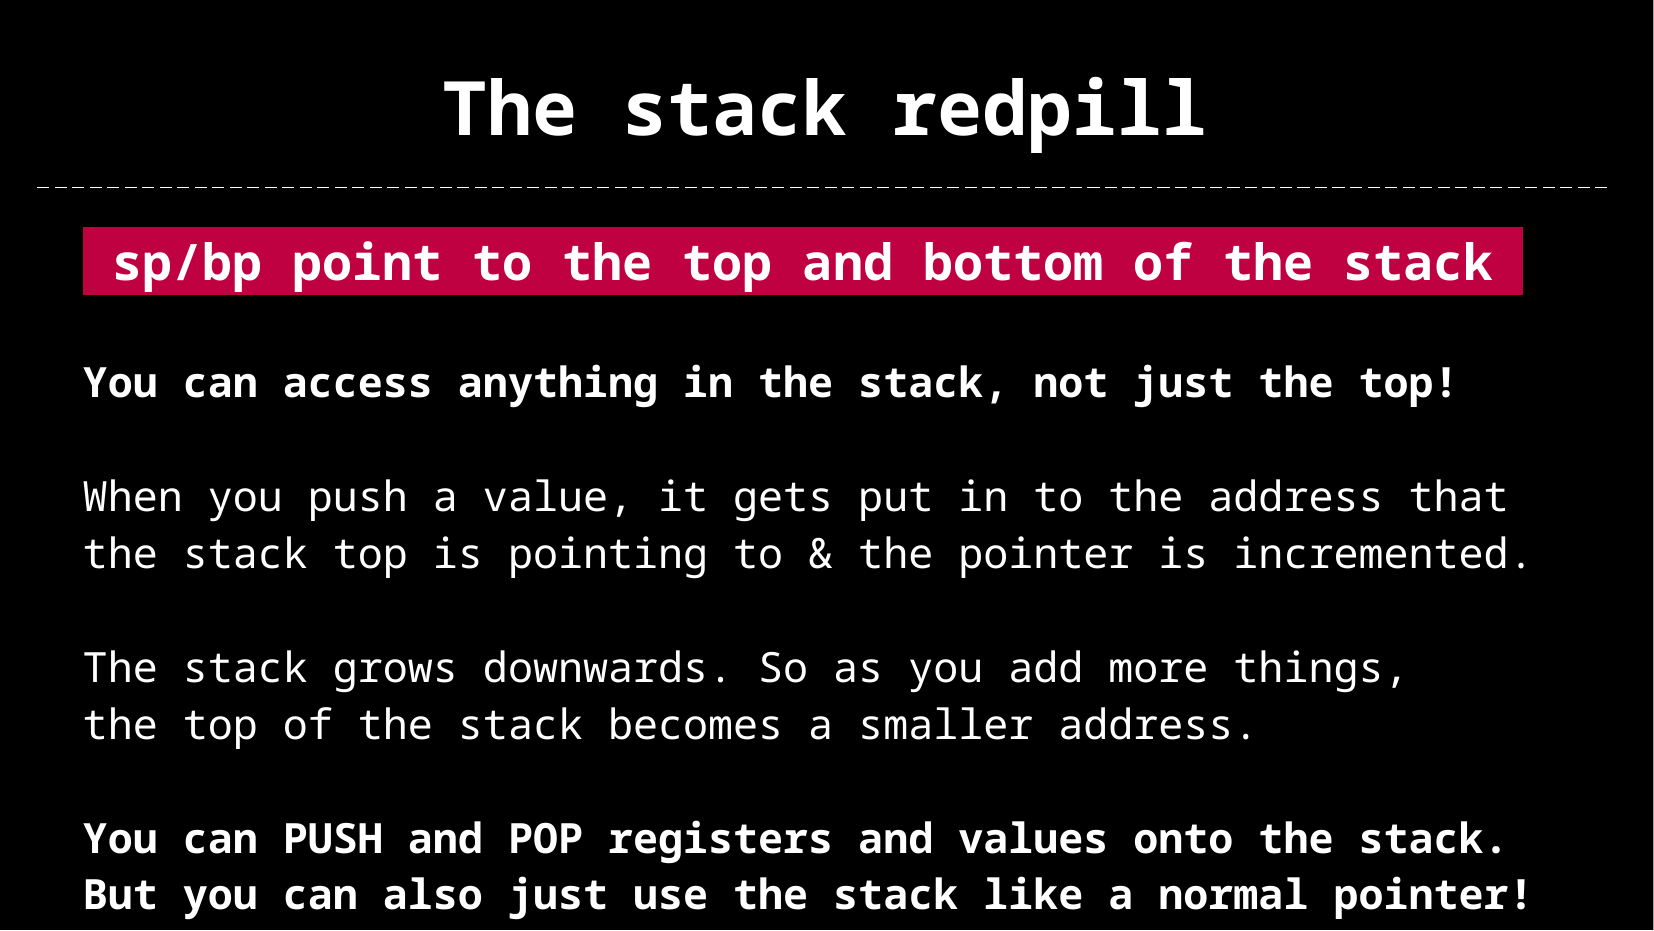

# The stack redpill
 sp/bp point to the top and bottom of the stack
You can access anything in the stack, not just the top!
When you push a value, it gets put in to the address that the stack top is pointing to & the pointer is incremented.
The stack grows downwards. So as you add more things,
the top of the stack becomes a smaller address.
You can PUSH and POP registers and values onto the stack. But you can also just use the stack like a normal pointer!